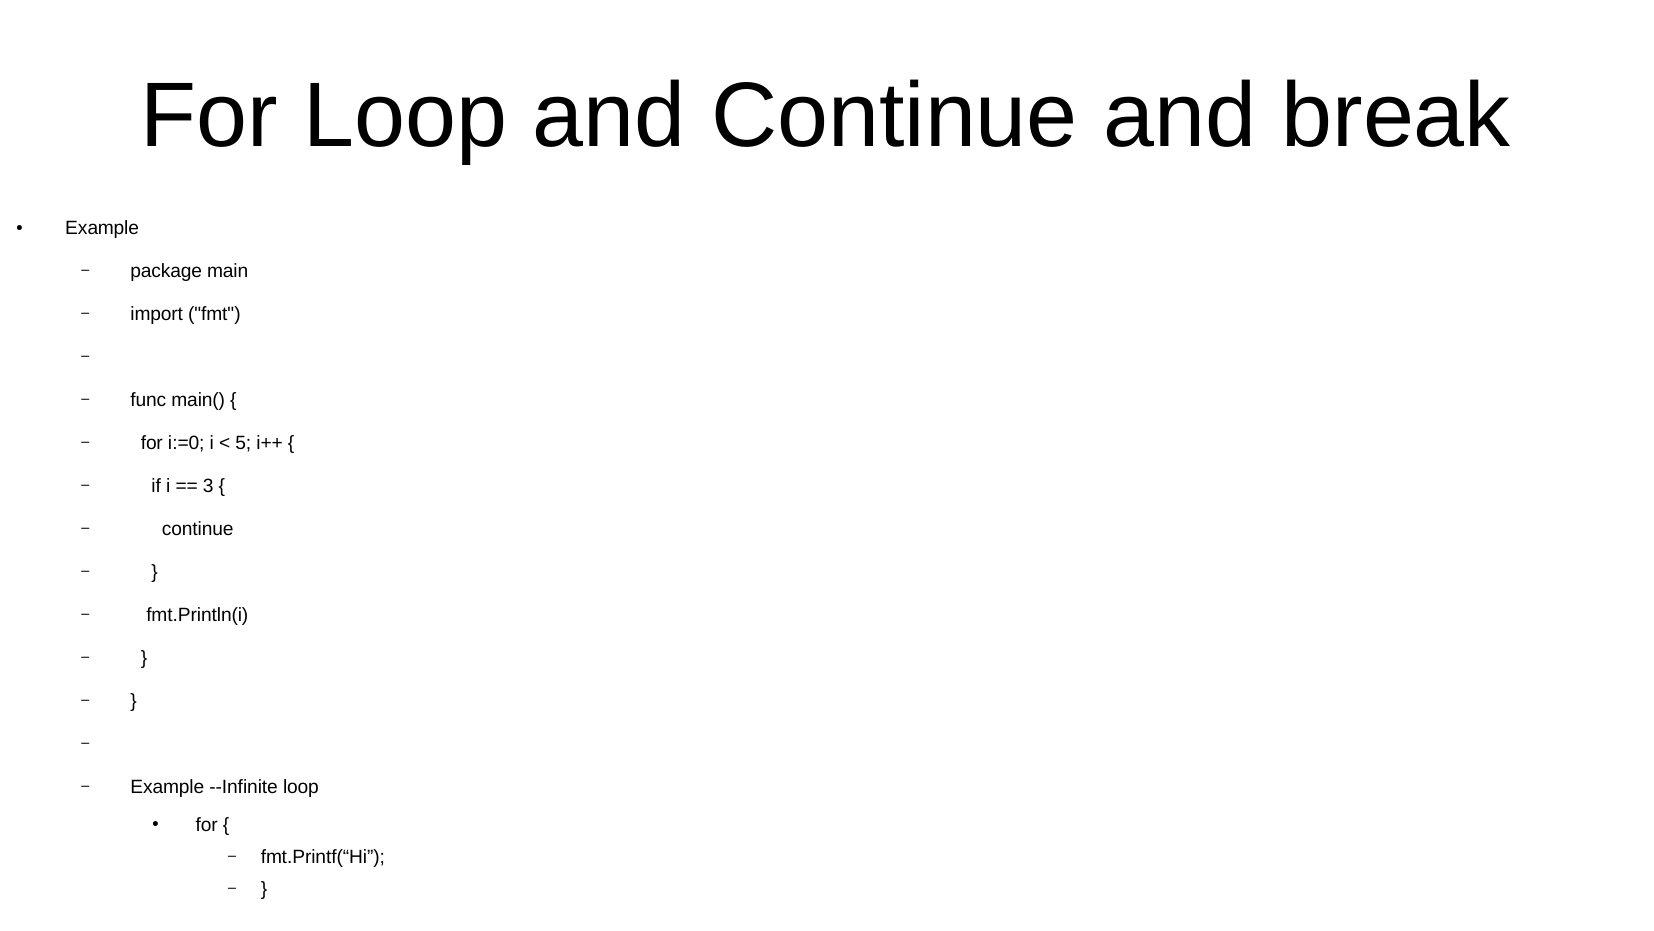

# For Loop and Continue and break
Example
package main
import ("fmt")
func main() {
 for i:=0; i < 5; i++ {
 if i == 3 {
 continue
 }
 fmt.Println(i)
 }
}
Example --Infinite loop
for {
fmt.Printf(“Hi”);
}